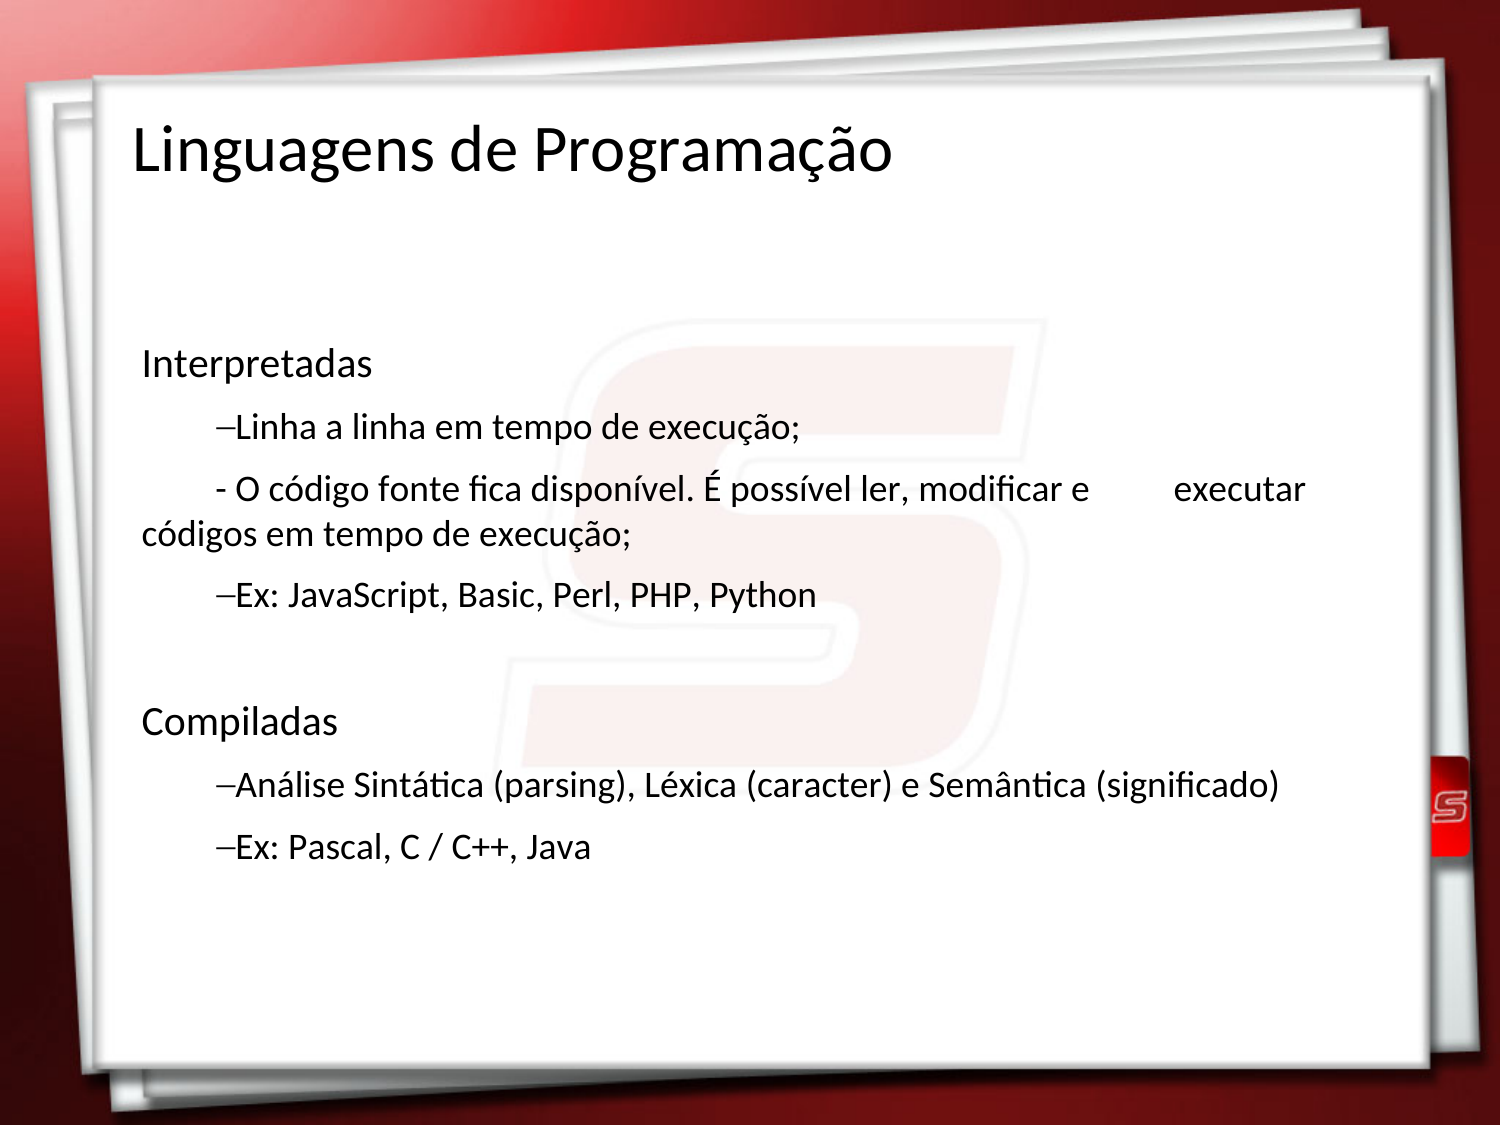

# Linguagens de Programação
Interpretadas
Linha a linha em tempo de execução;
	- O código fonte fica disponível. É possível ler, modificar e 		executar códigos em tempo de execução;
Ex: JavaScript, Basic, Perl, PHP, Python
Compiladas
Análise Sintática (parsing), Léxica (caracter) e Semântica (significado)
Ex: Pascal, C / C++, Java